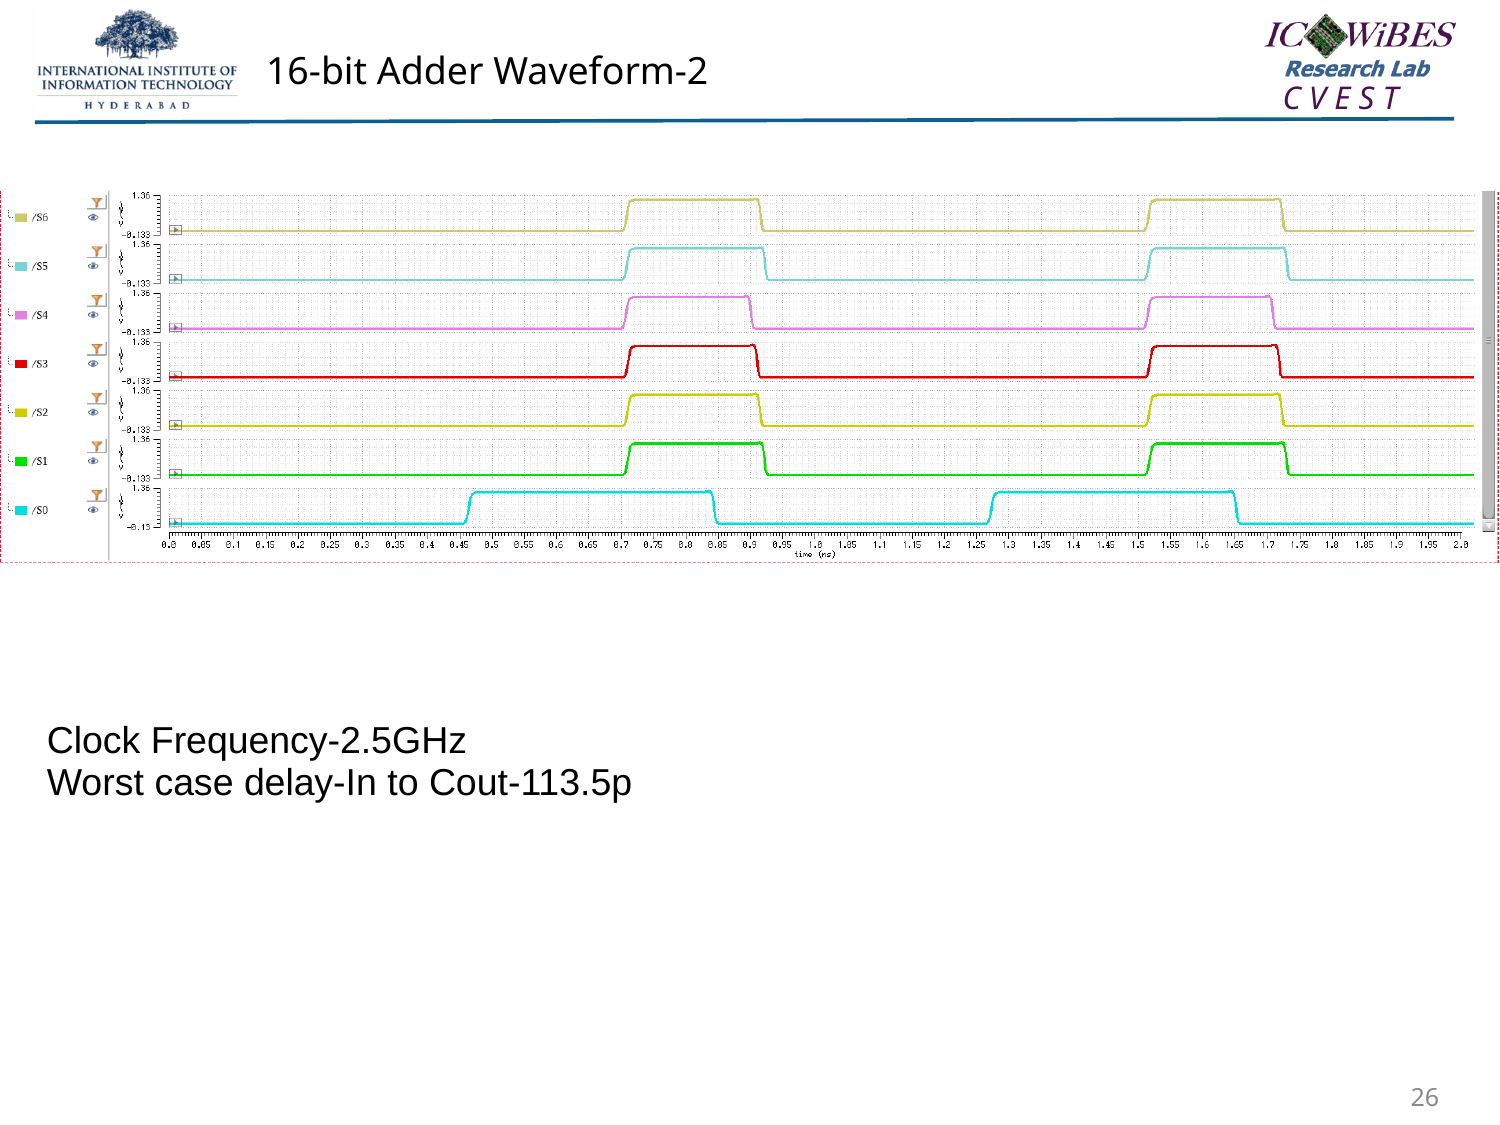

# 16-bit Adder Waveform-2
Clock Frequency-2.5GHz
Worst case delay-In to Cout-113.5p